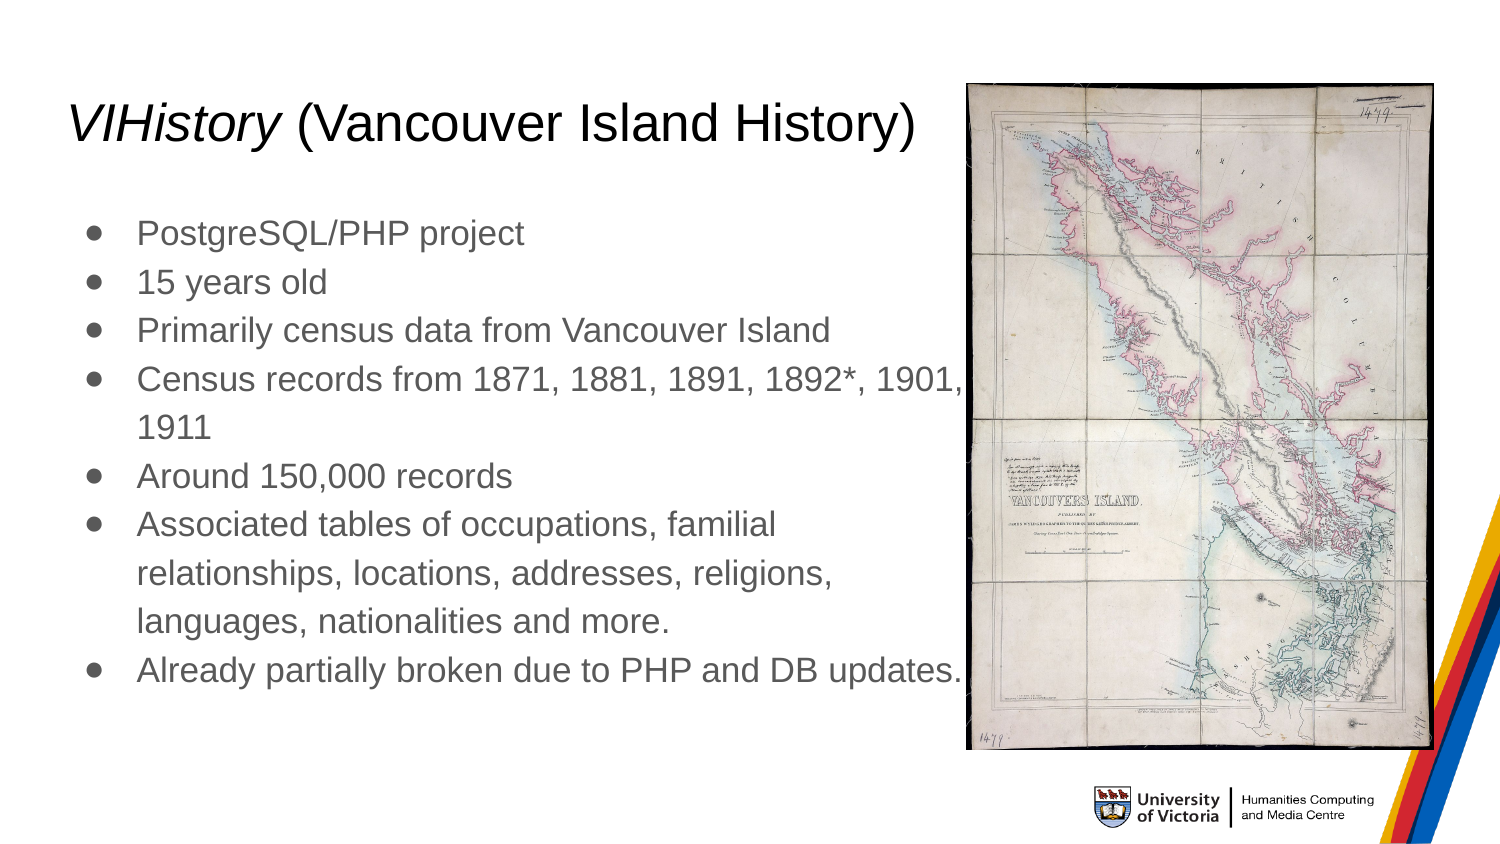

# VIHistory (Vancouver Island History)
PostgreSQL/PHP project
15 years old
Primarily census data from Vancouver Island
Census records from 1871, 1881, 1891, 1892*, 1901, 1911
Around 150,000 records
Associated tables of occupations, familial relationships, locations, addresses, religions, languages, nationalities and more.
Already partially broken due to PHP and DB updates.